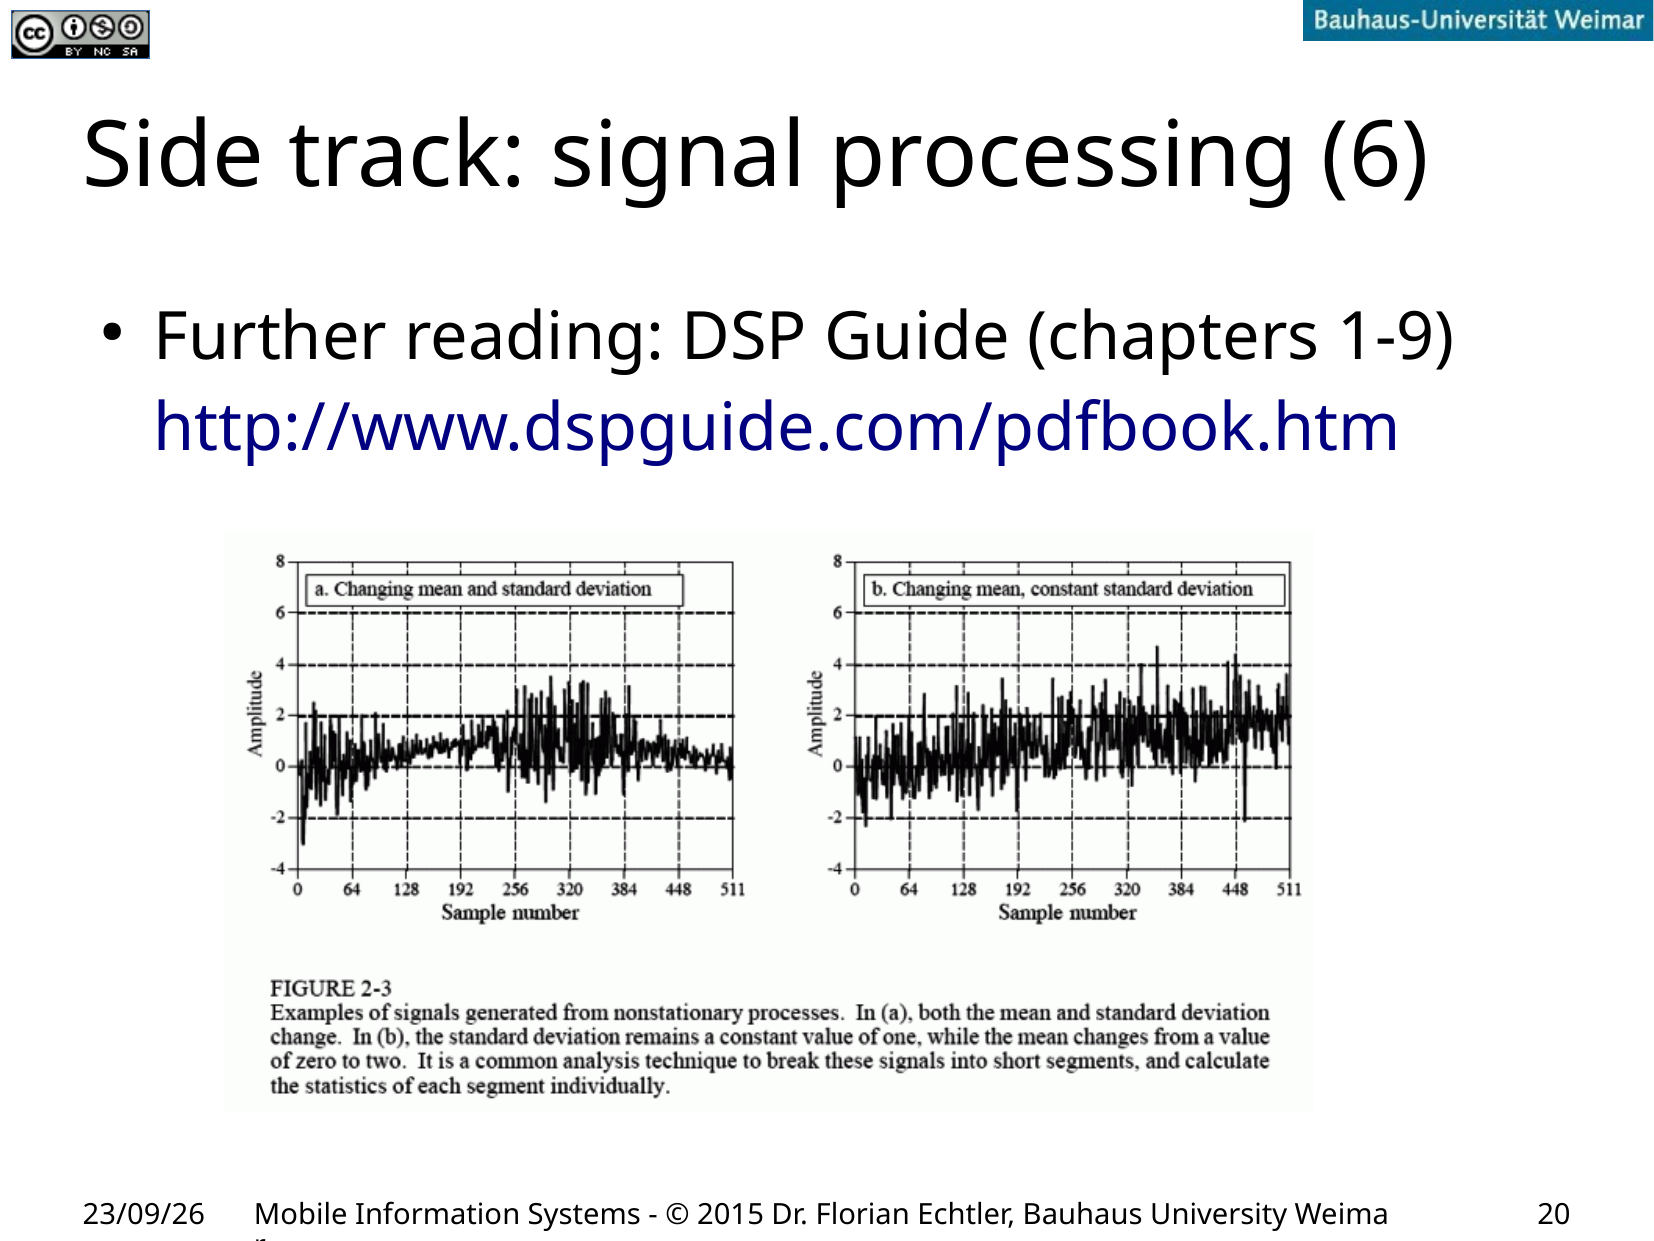

# Side track: signal processing (6)
Further reading: DSP Guide (chapters 1-9) http://www.dspguide.com/pdfbook.htm
Mobile Information Systems - © 2015 Dr. Florian Echtler, Bauhaus University Weimar
20